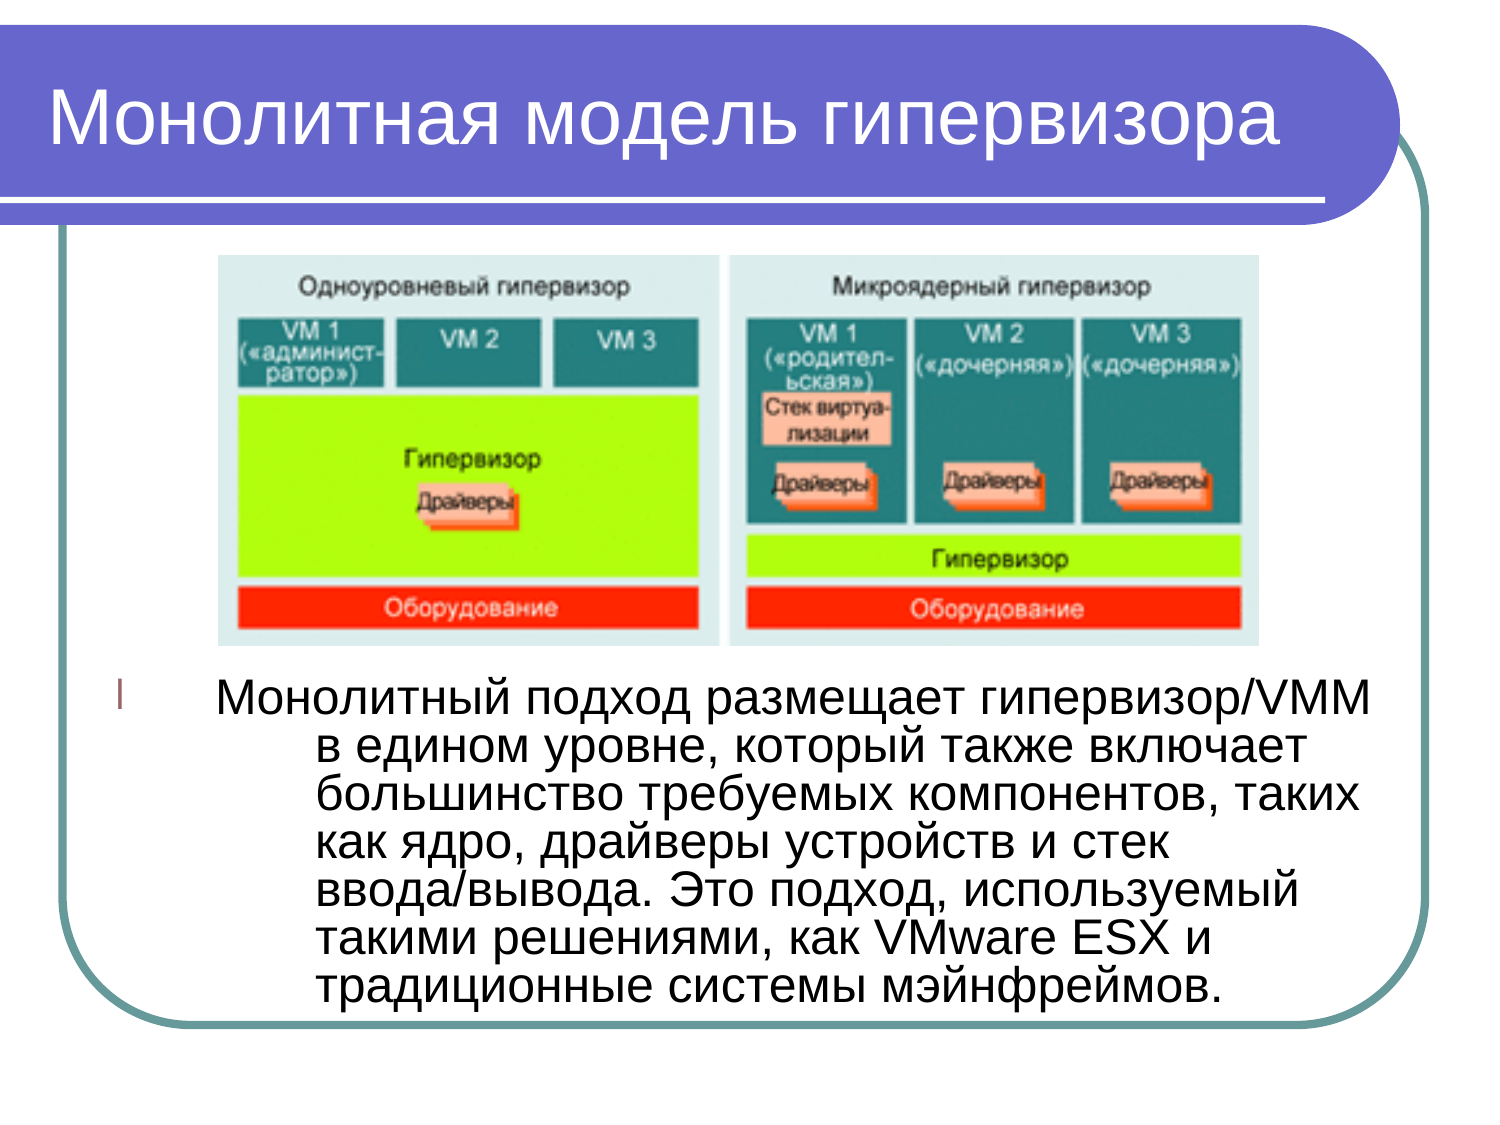

# Монолитная модель гипервизора
Монолитный подход размещает гипервизор/VMM в едином уровне, который также включает большинство требуемых компонентов, таких как ядро, драйверы устройств и стек ввода/вывода. Это подход, используемый такими решениями, как VMware ESX и традиционные системы мэйнфреймов.